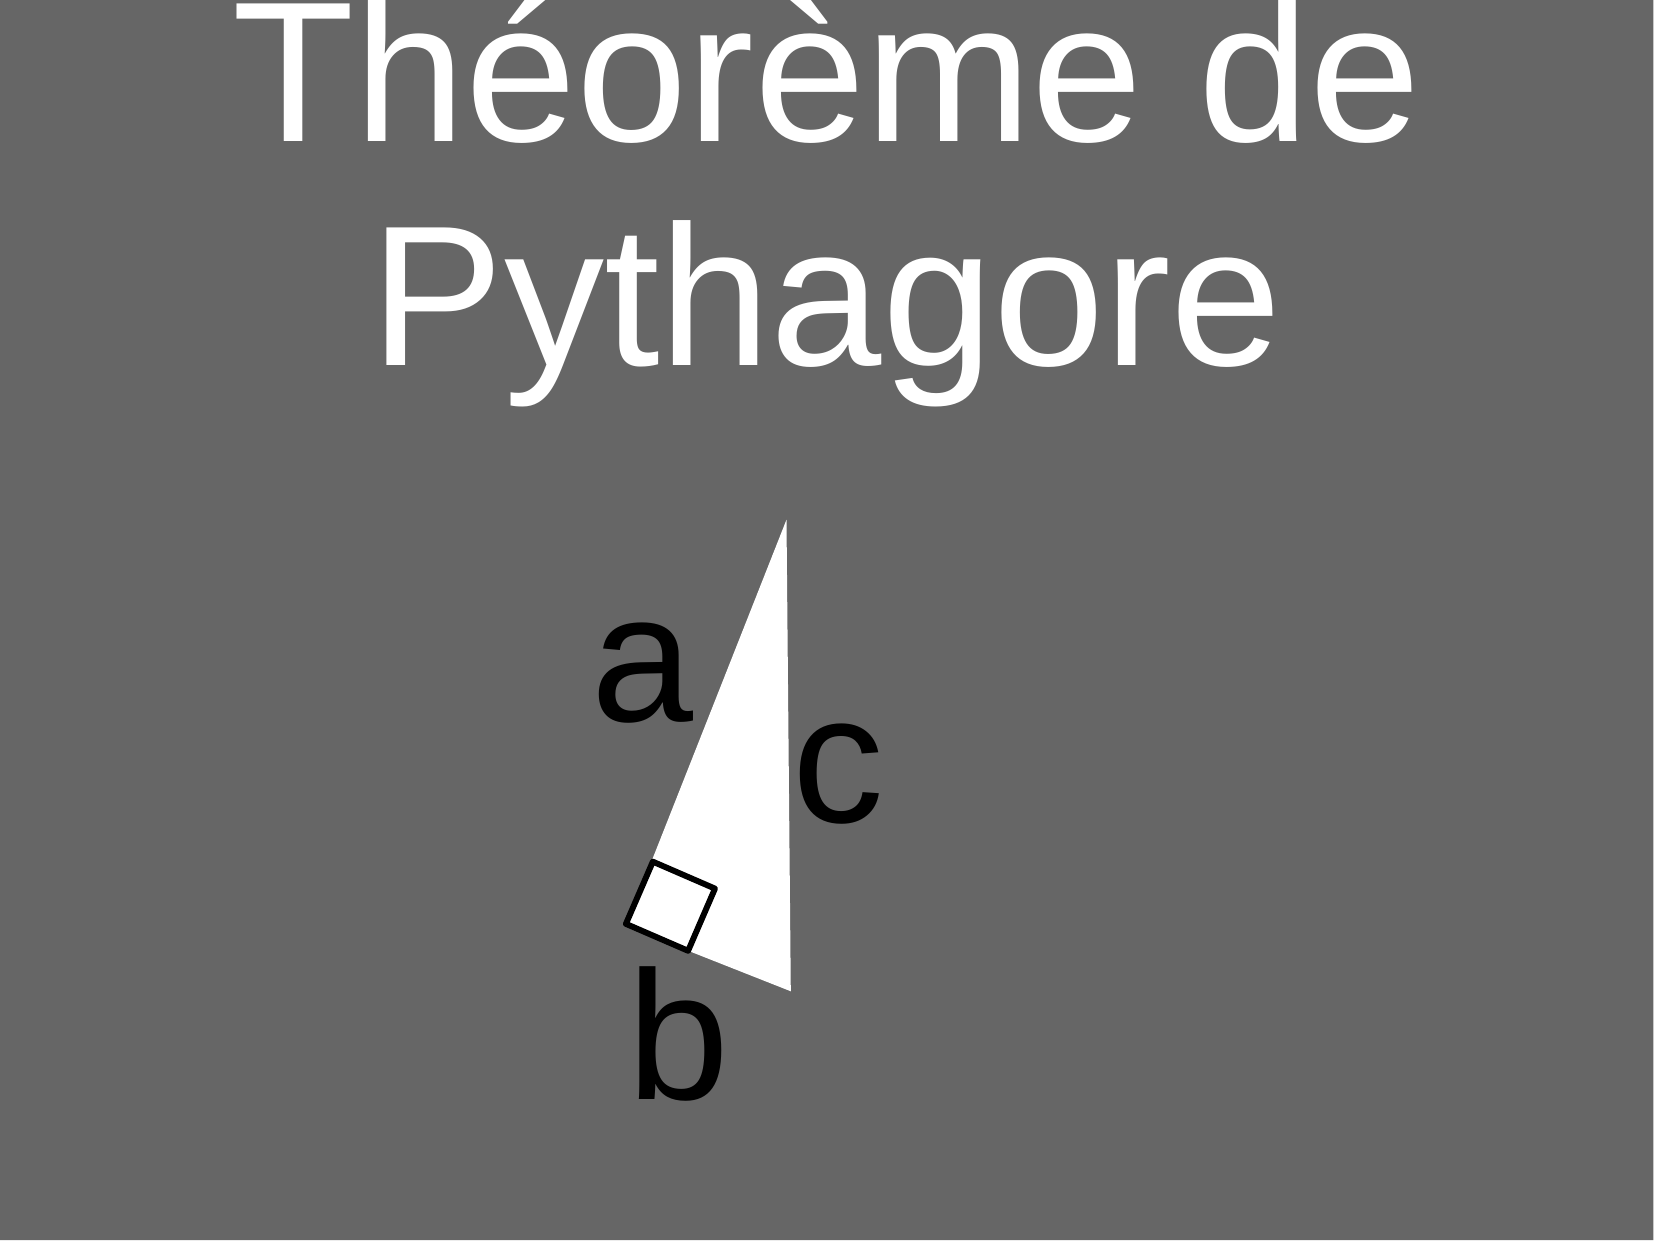

# Théorème de Pythagore
a
c
b